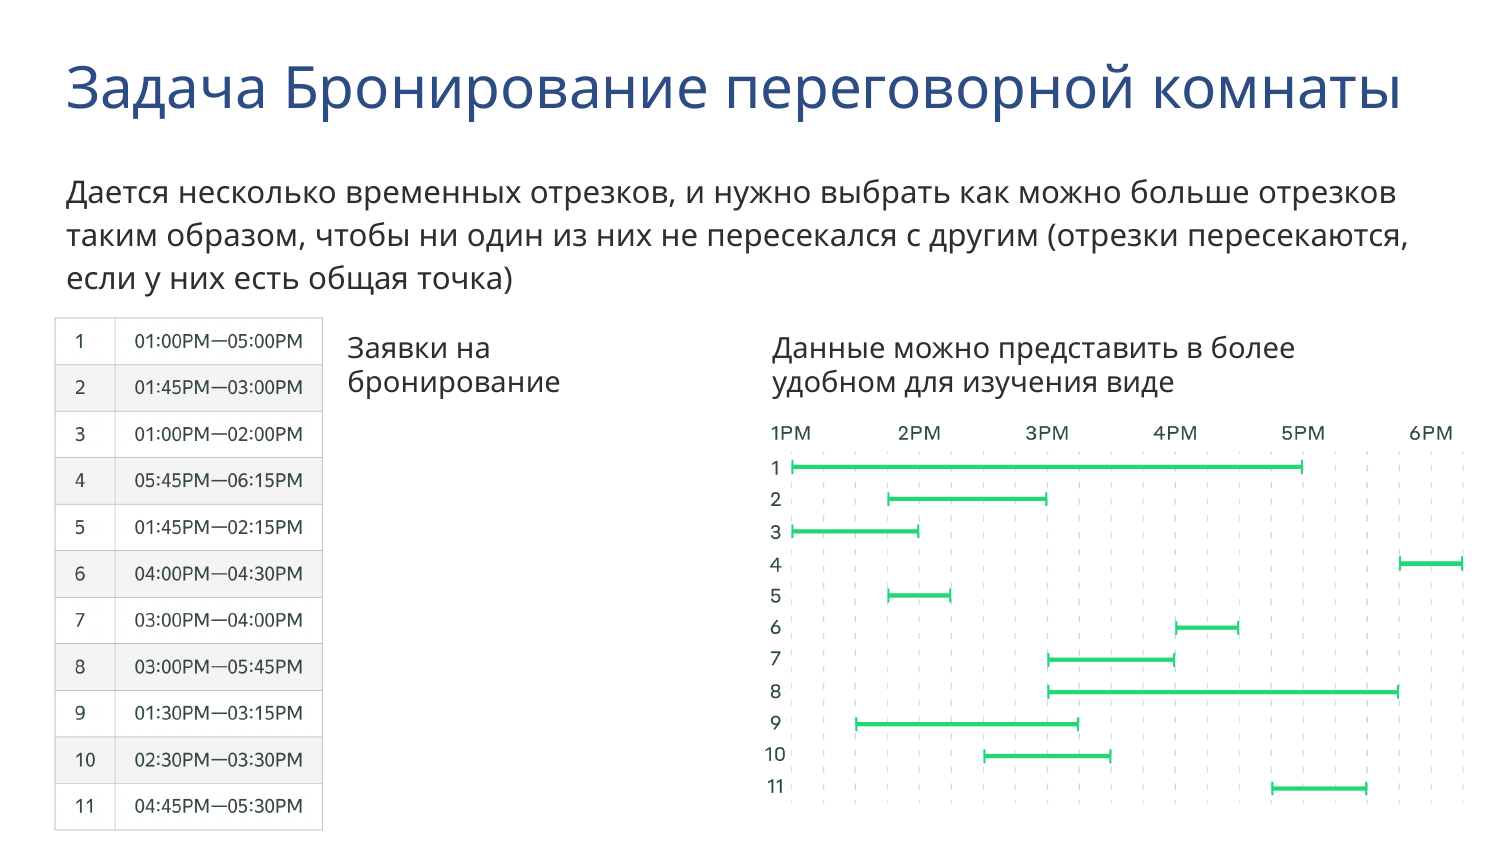

# Задача Бронирование переговорной комнаты
Дается несколько временных отрезков, и нужно выбрать как можно больше отрезков таким образом, чтобы ни один из них не пересекался с другим (отрезки пересекаются, если у них есть общая точка)
Заявки на бронирование
Данные можно представить в более удобном для изучения виде